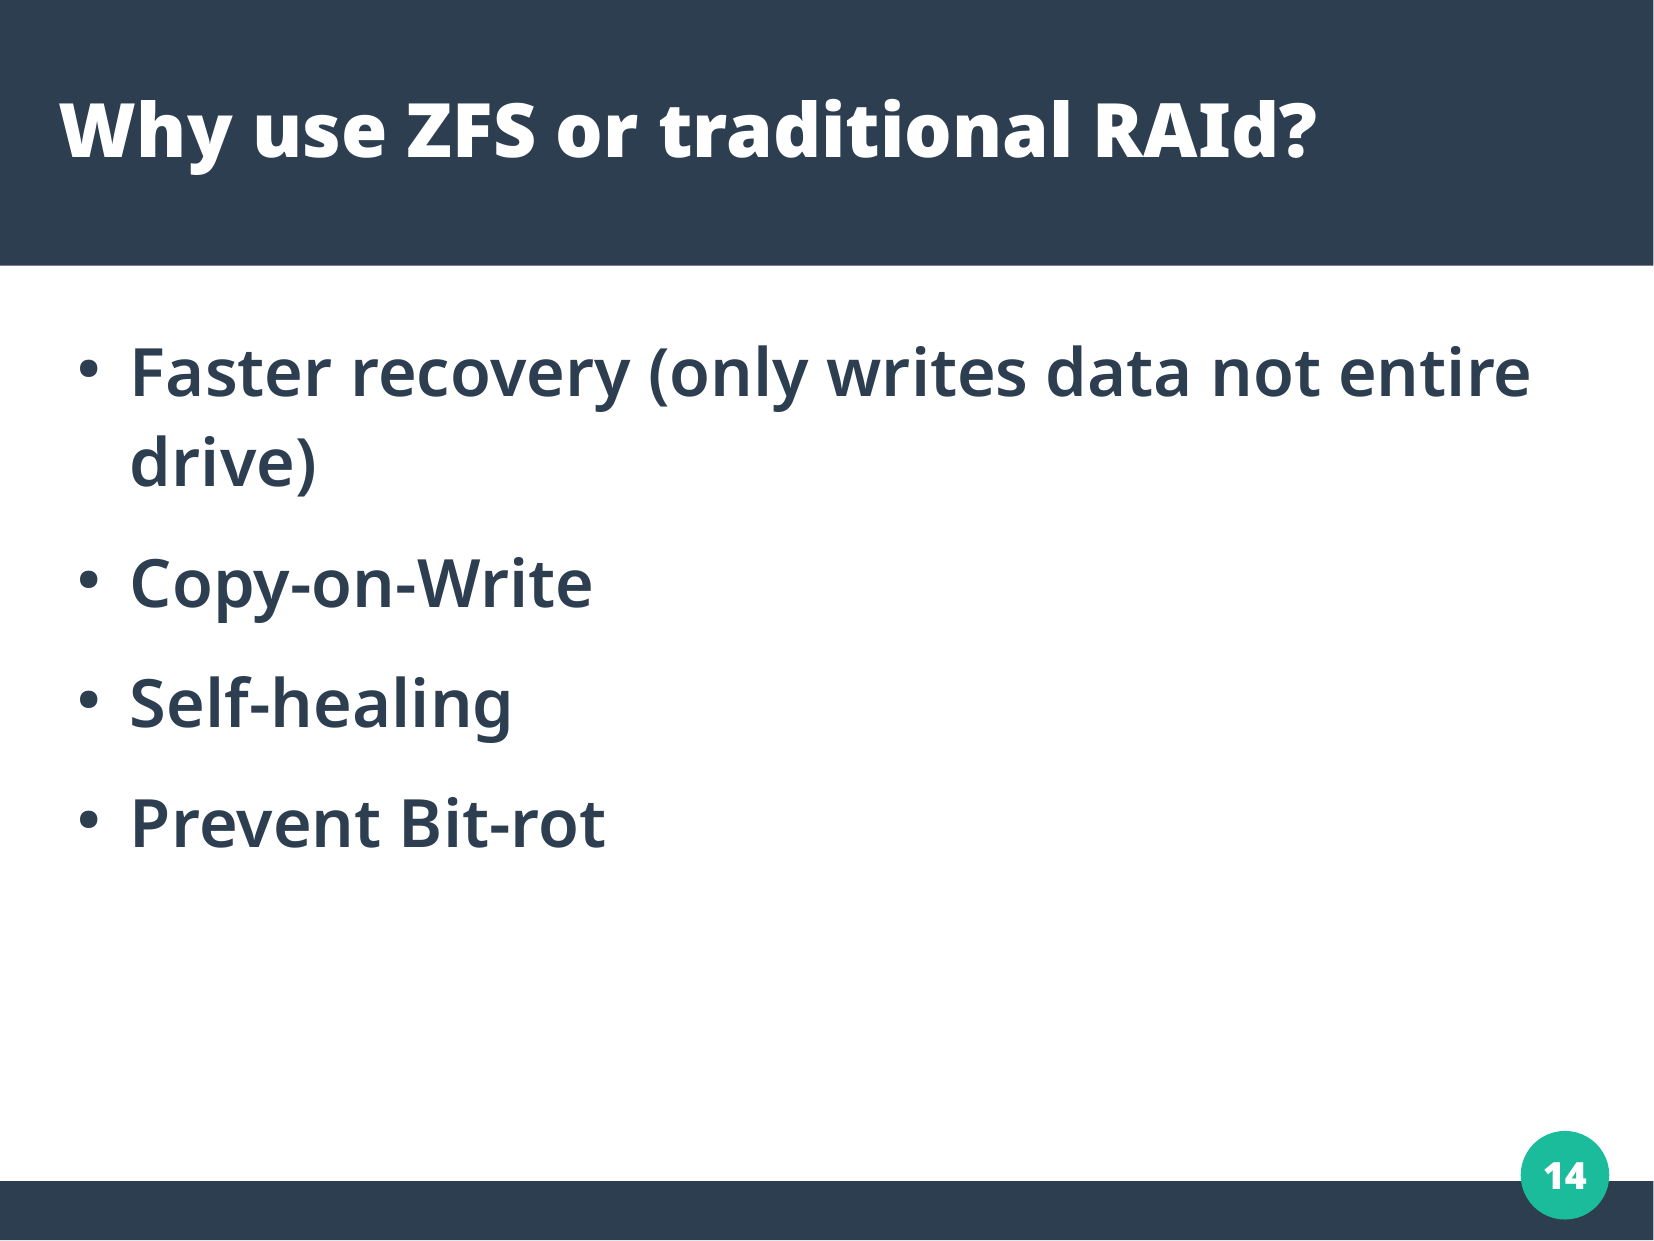

# Why use ZFS or traditional RAId?
Faster recovery (only writes data not entire drive)
Copy-on-Write
Self-healing
Prevent Bit-rot
14